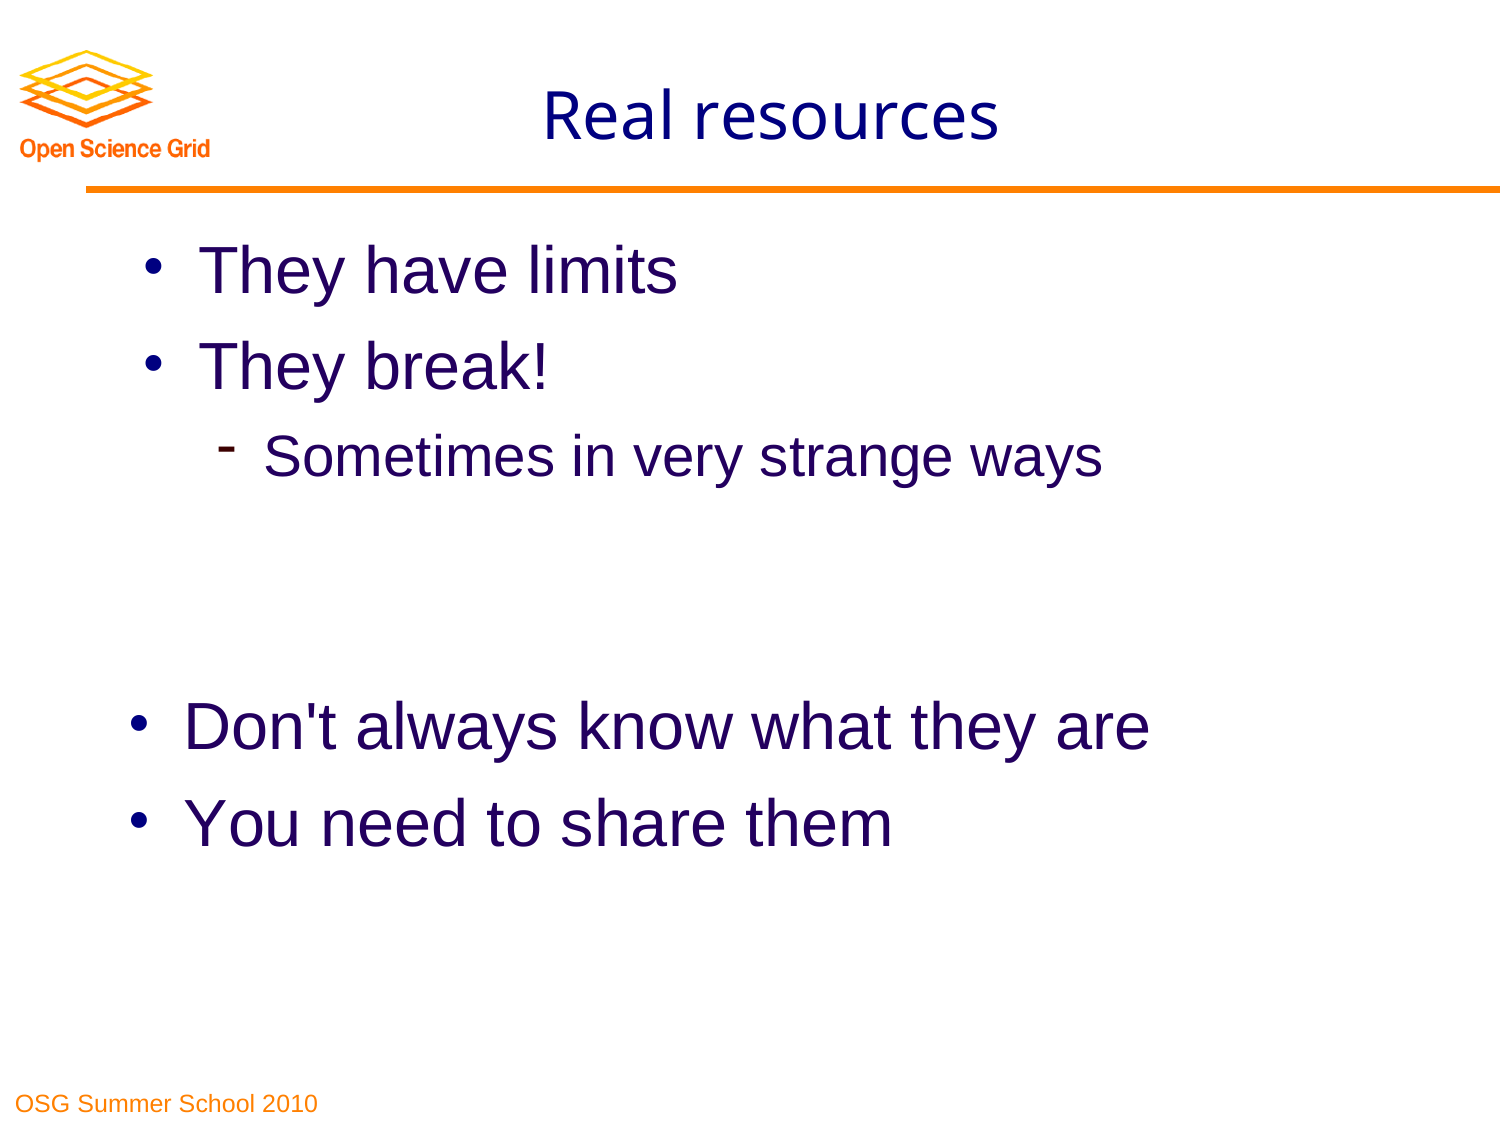

# Real resources
They have limits
They break!
Sometimes in very strange ways
Don't always know what they are
You need to share them